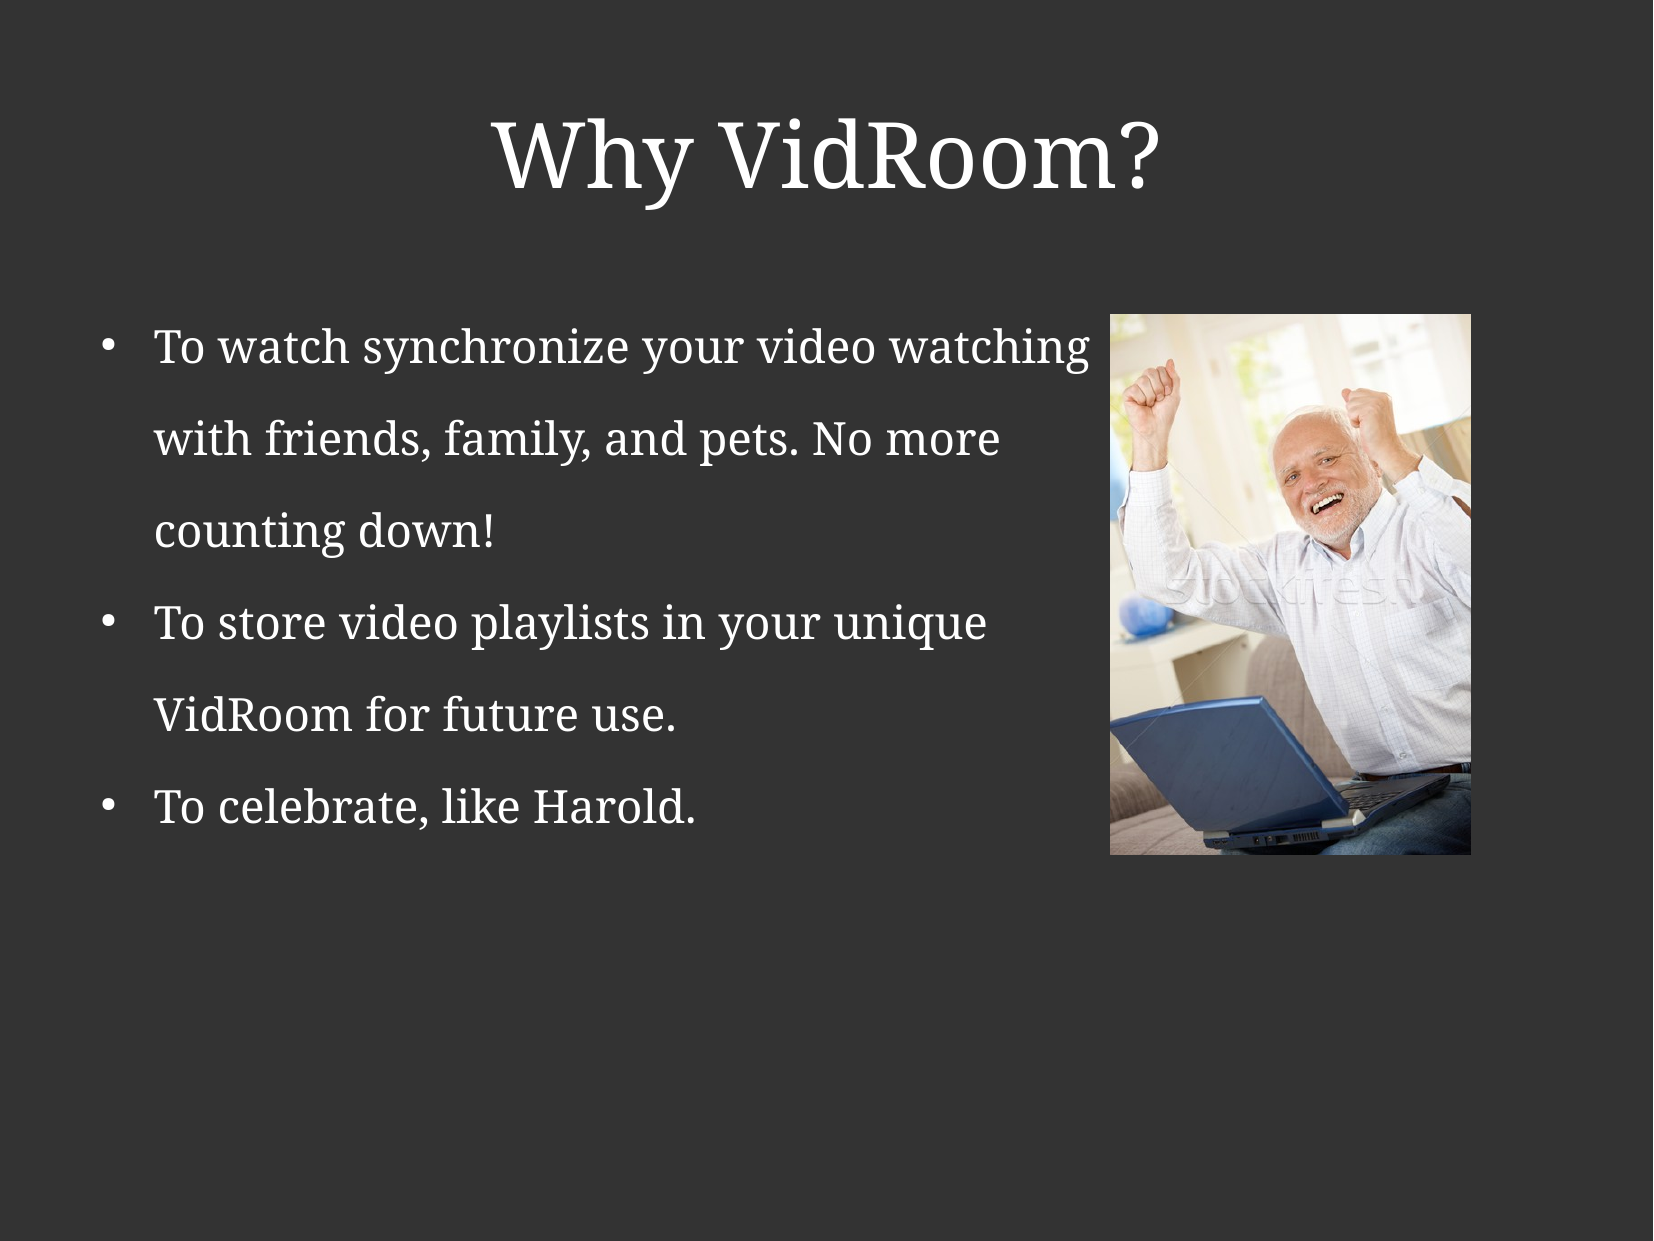

# Why VidRoom?
To watch synchronize your video watching
with friends, family, and pets. No more
counting down!
To store video playlists in your unique
VidRoom for future use.
To celebrate, like Harold.